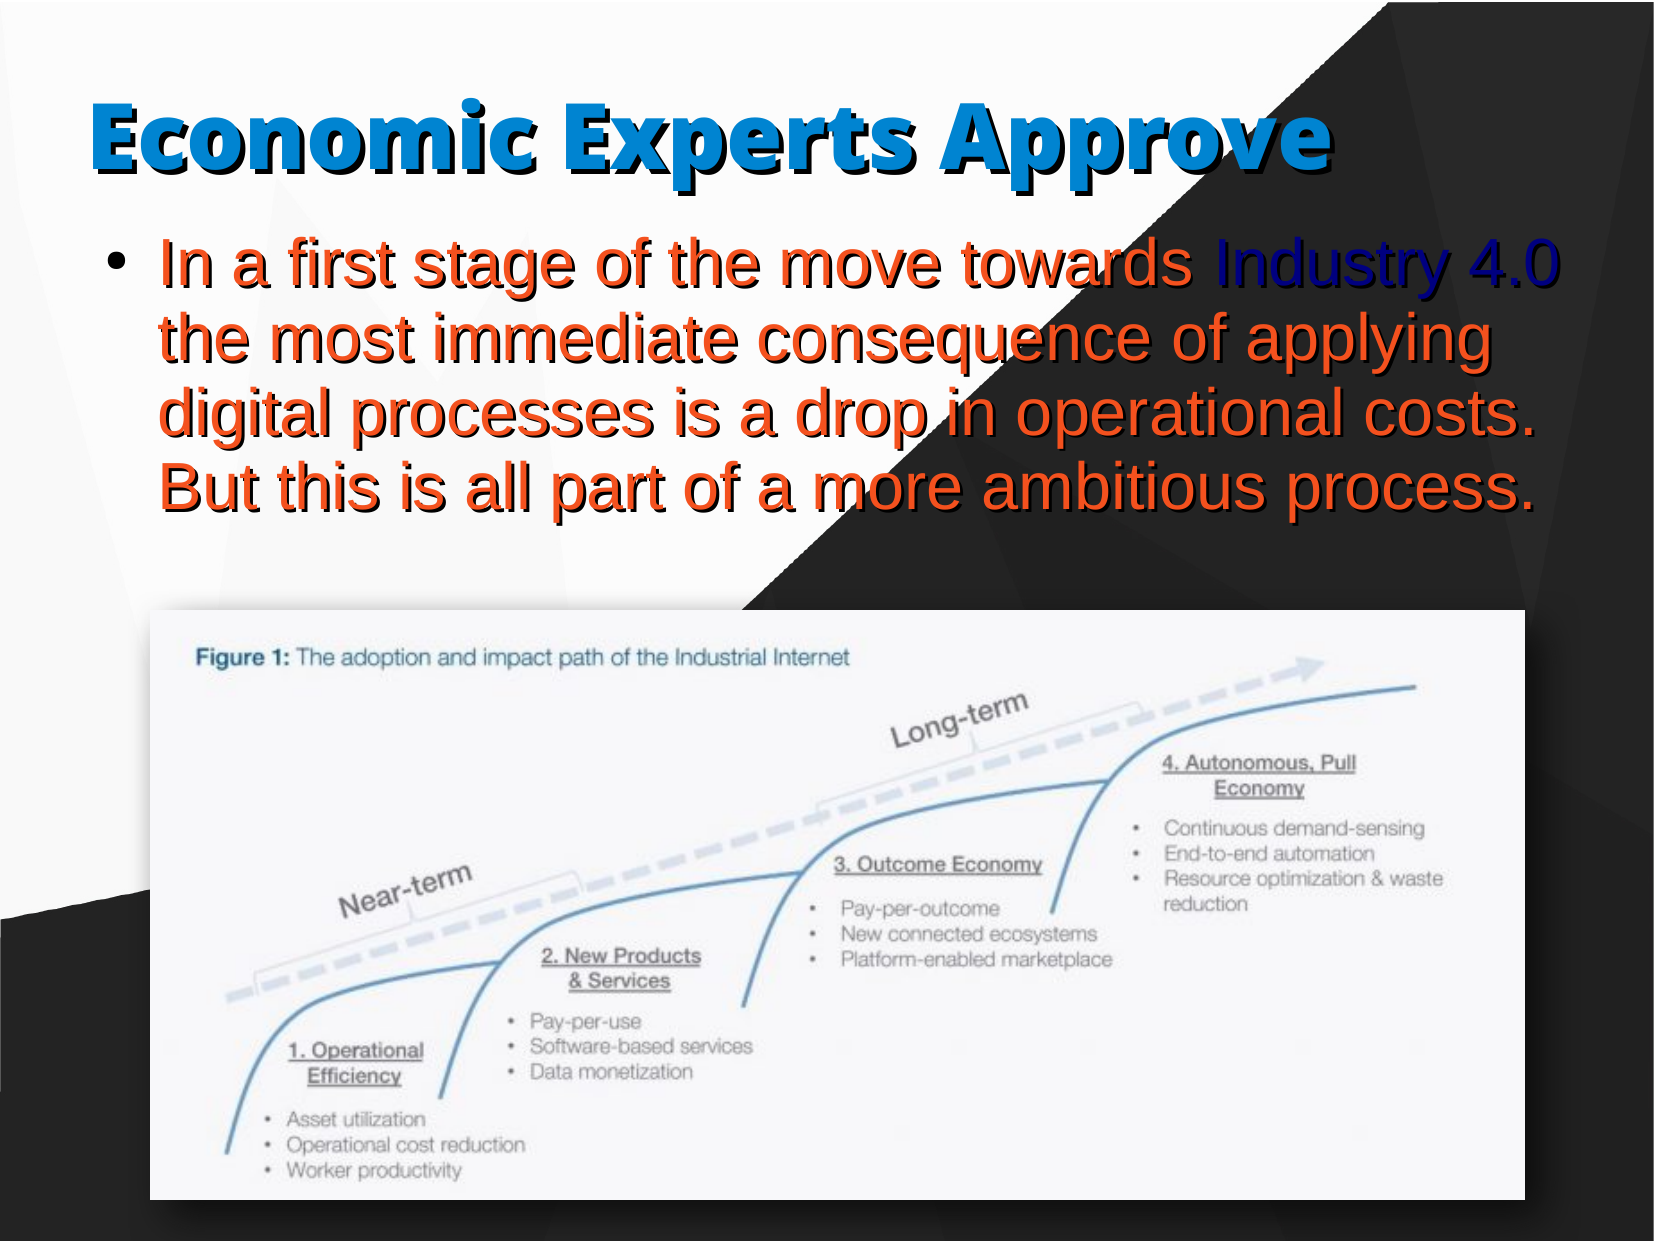

# Economic Experts Approve
In a first stage of the move towards Industry 4.0the most immediate consequence of applying digital processes is a drop in operational costs. But this is all part of a more ambitious process.